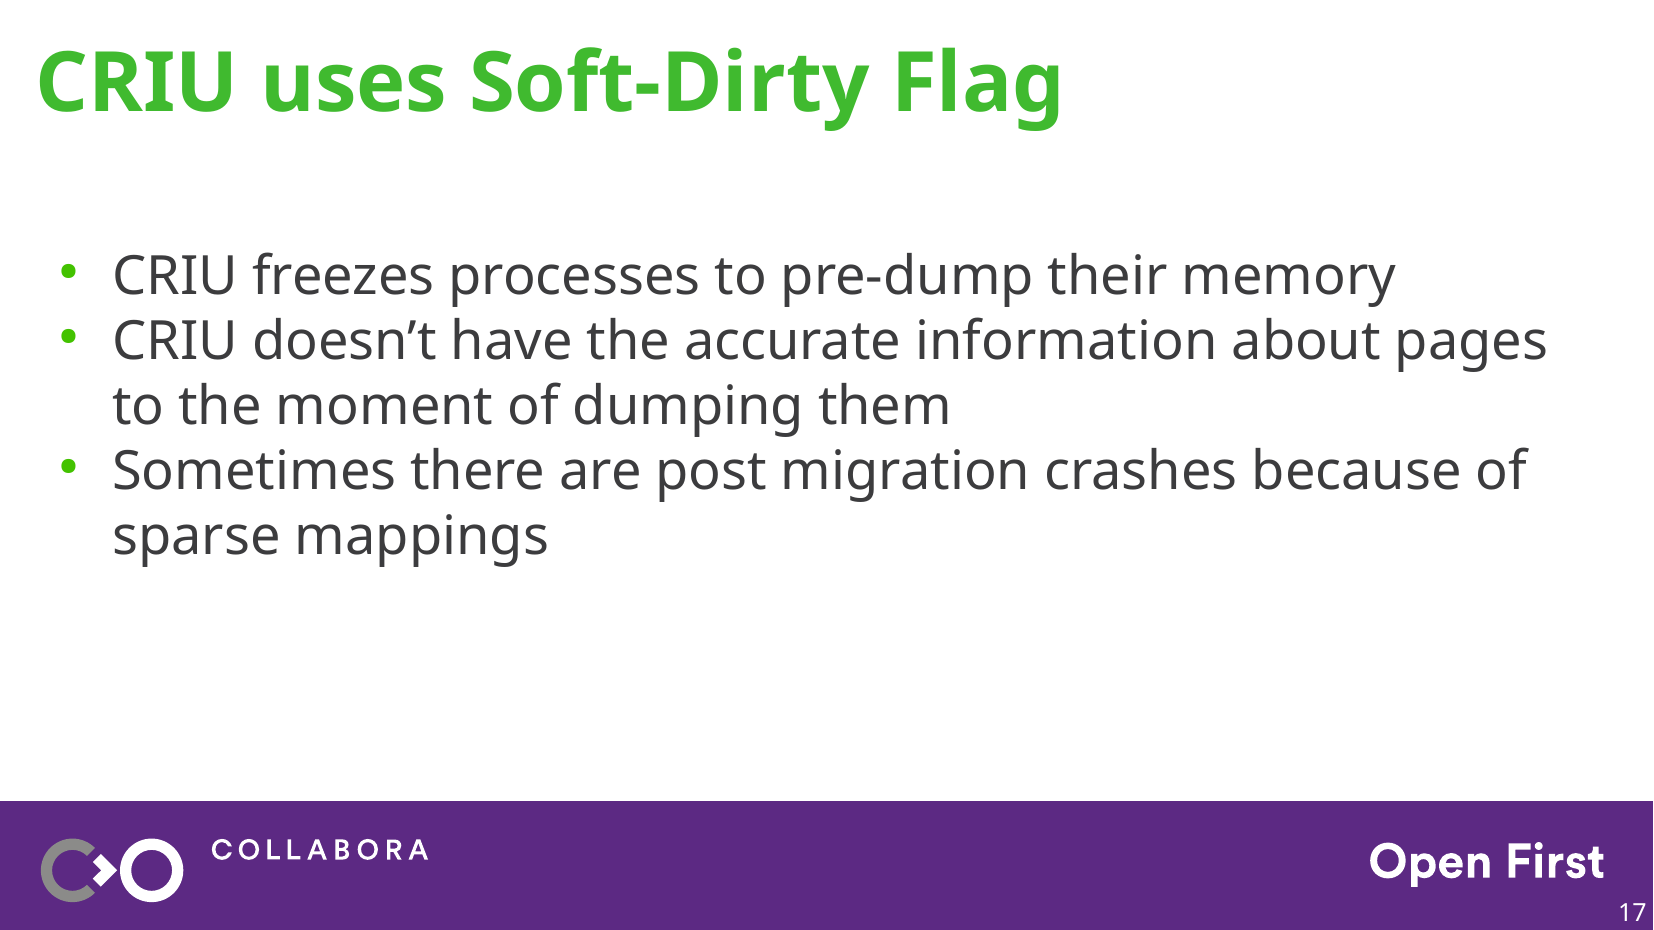

# CRIU uses Soft-Dirty Flag
CRIU freezes processes to pre-dump their memory
CRIU doesn’t have the accurate information about pages to the moment of dumping them
Sometimes there are post migration crashes because of sparse mappings